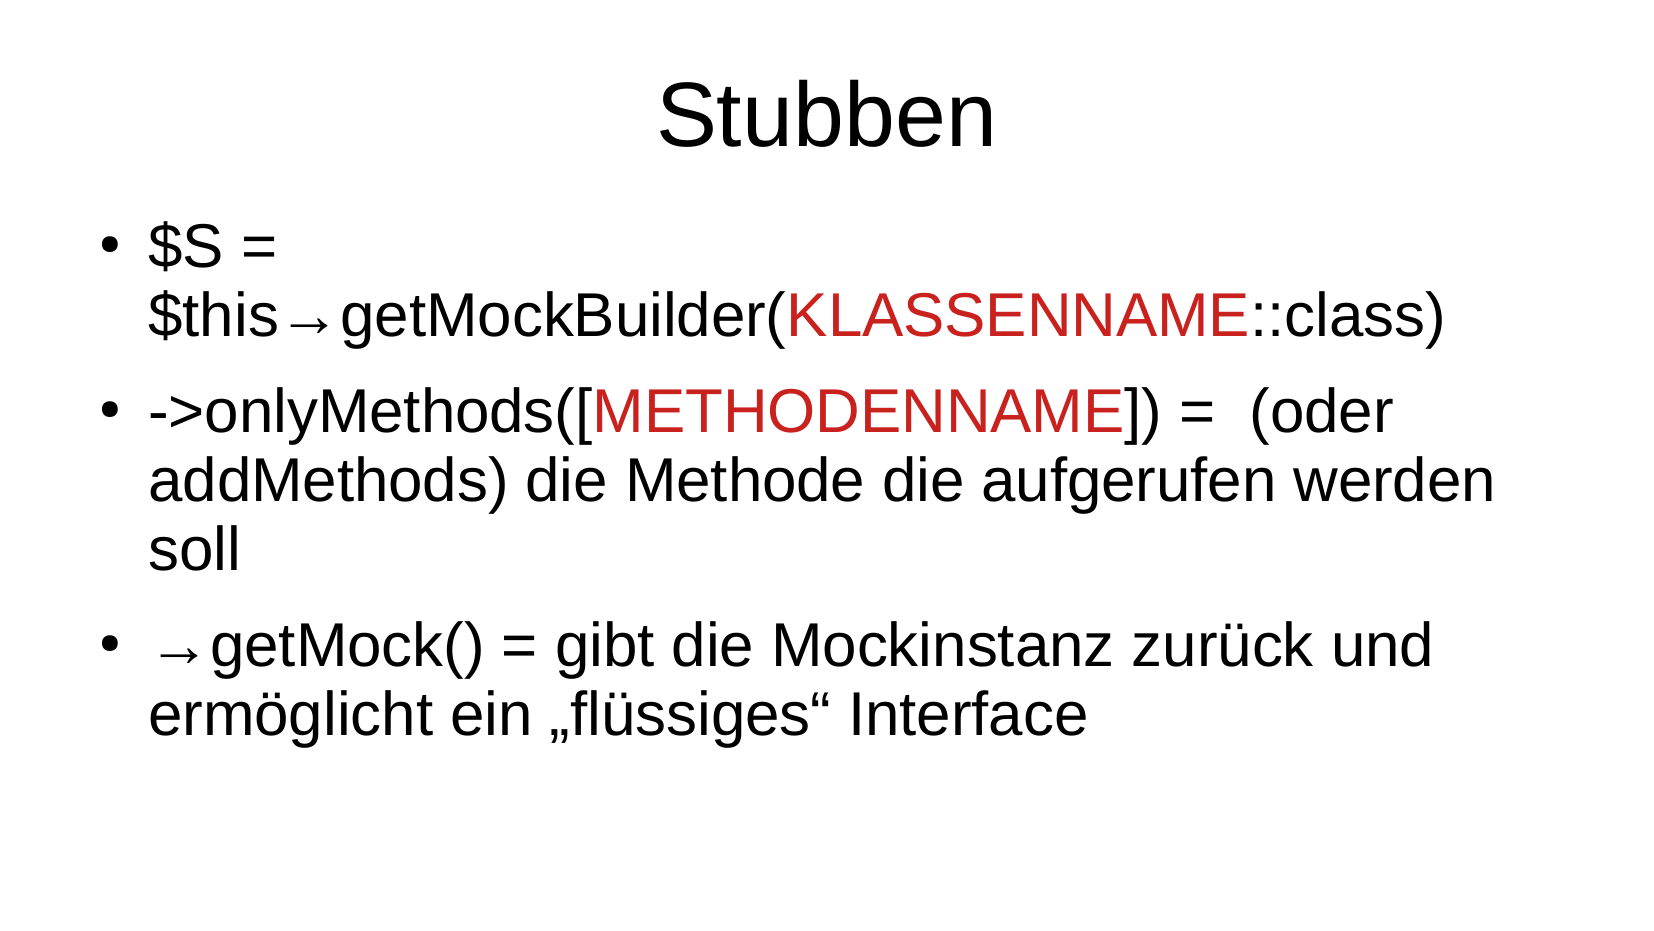

# Stubben
$S = $this→getMockBuilder(KLASSENNAME::class)
->onlyMethods([METHODENNAME]) = (oder addMethods) die Methode die aufgerufen werden soll
→getMock() = gibt die Mockinstanz zurück und ermöglicht ein „flüssiges“ Interface